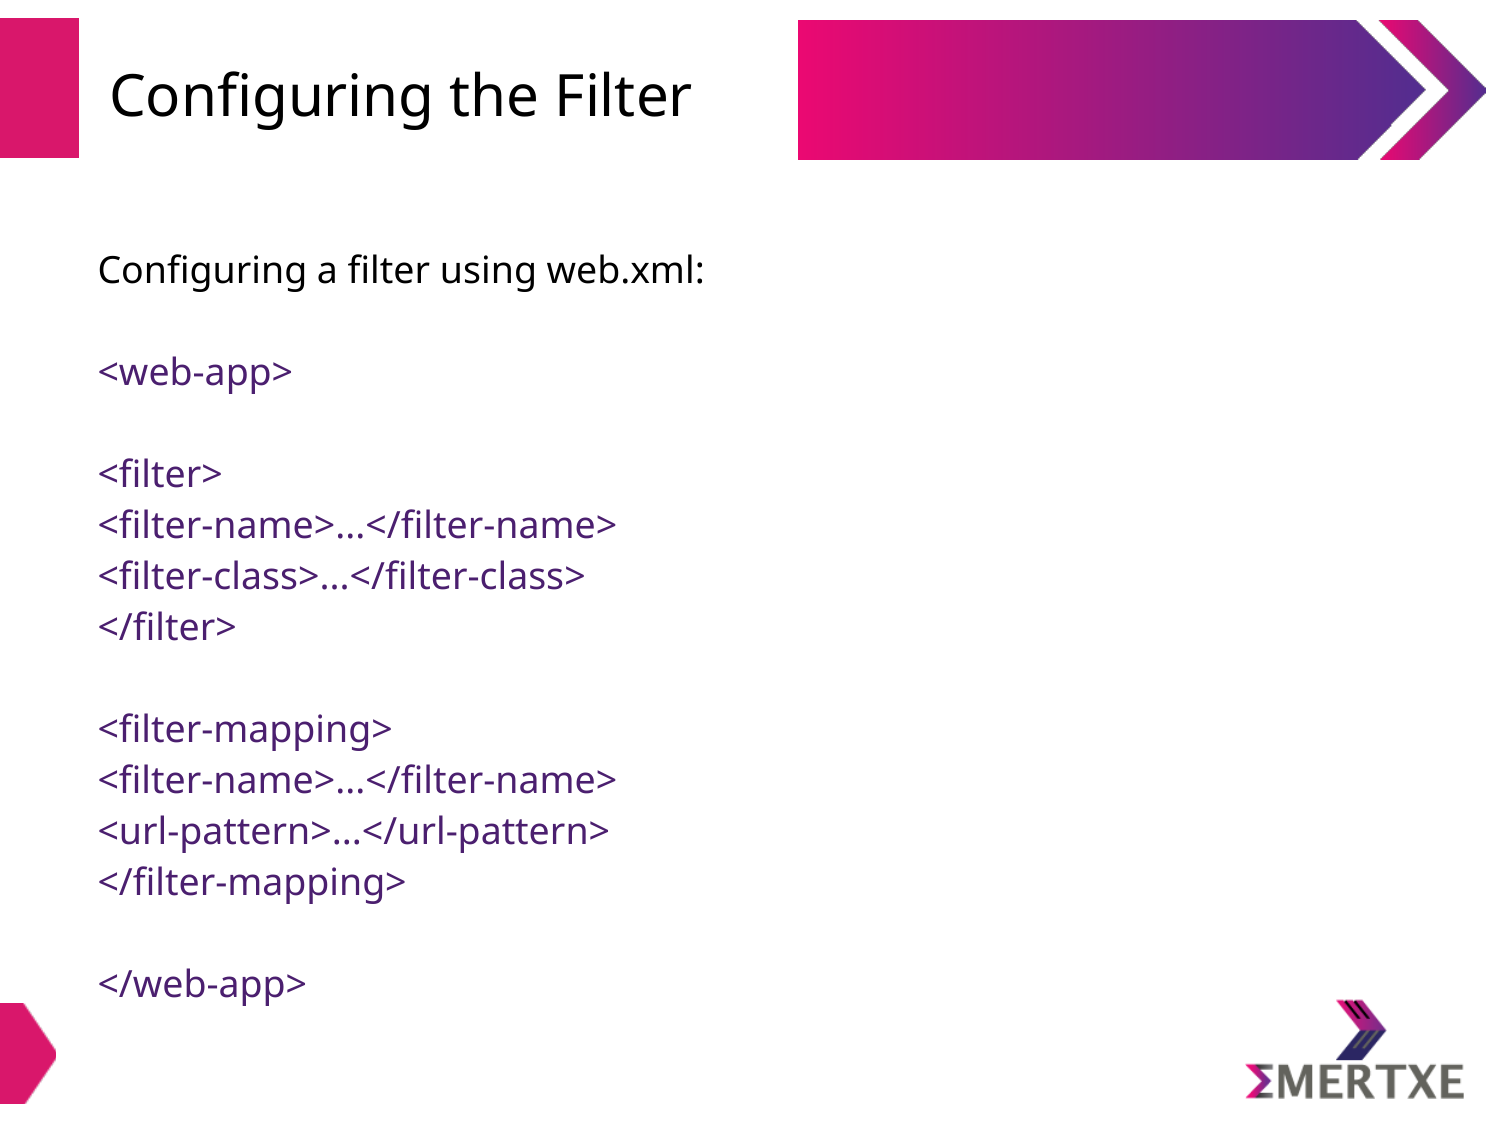

Configuring the Filter
Configuring a filter using web.xml:
<web-app>
<filter>
<filter-name>...</filter-name>
<filter-class>...</filter-class>
</filter>
<filter-mapping>
<filter-name>...</filter-name>
<url-pattern>...</url-pattern>
</filter-mapping>
</web-app>